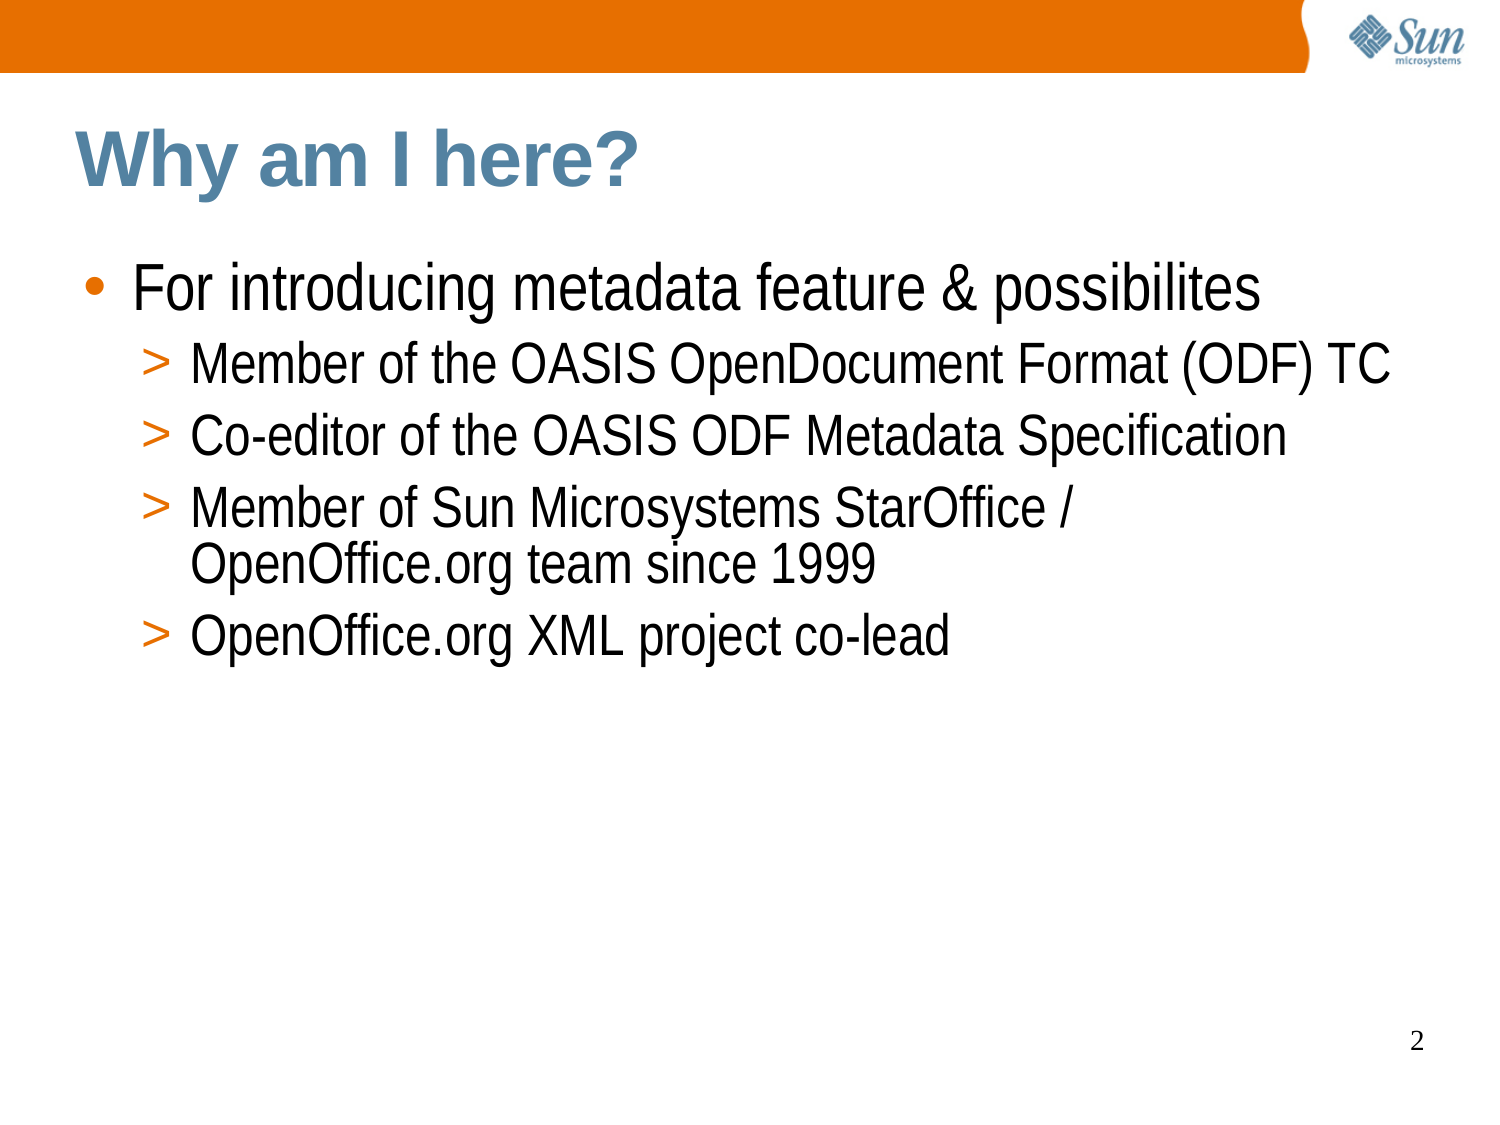

# Why am I here?
For introducing metadata feature & possibilites
Member of the OASIS OpenDocument Format (ODF) TC
Co-editor of the OASIS ODF Metadata Specification
Member of Sun Microsystems StarOffice / OpenOffice.org team since 1999
OpenOffice.org XML project co-lead
2